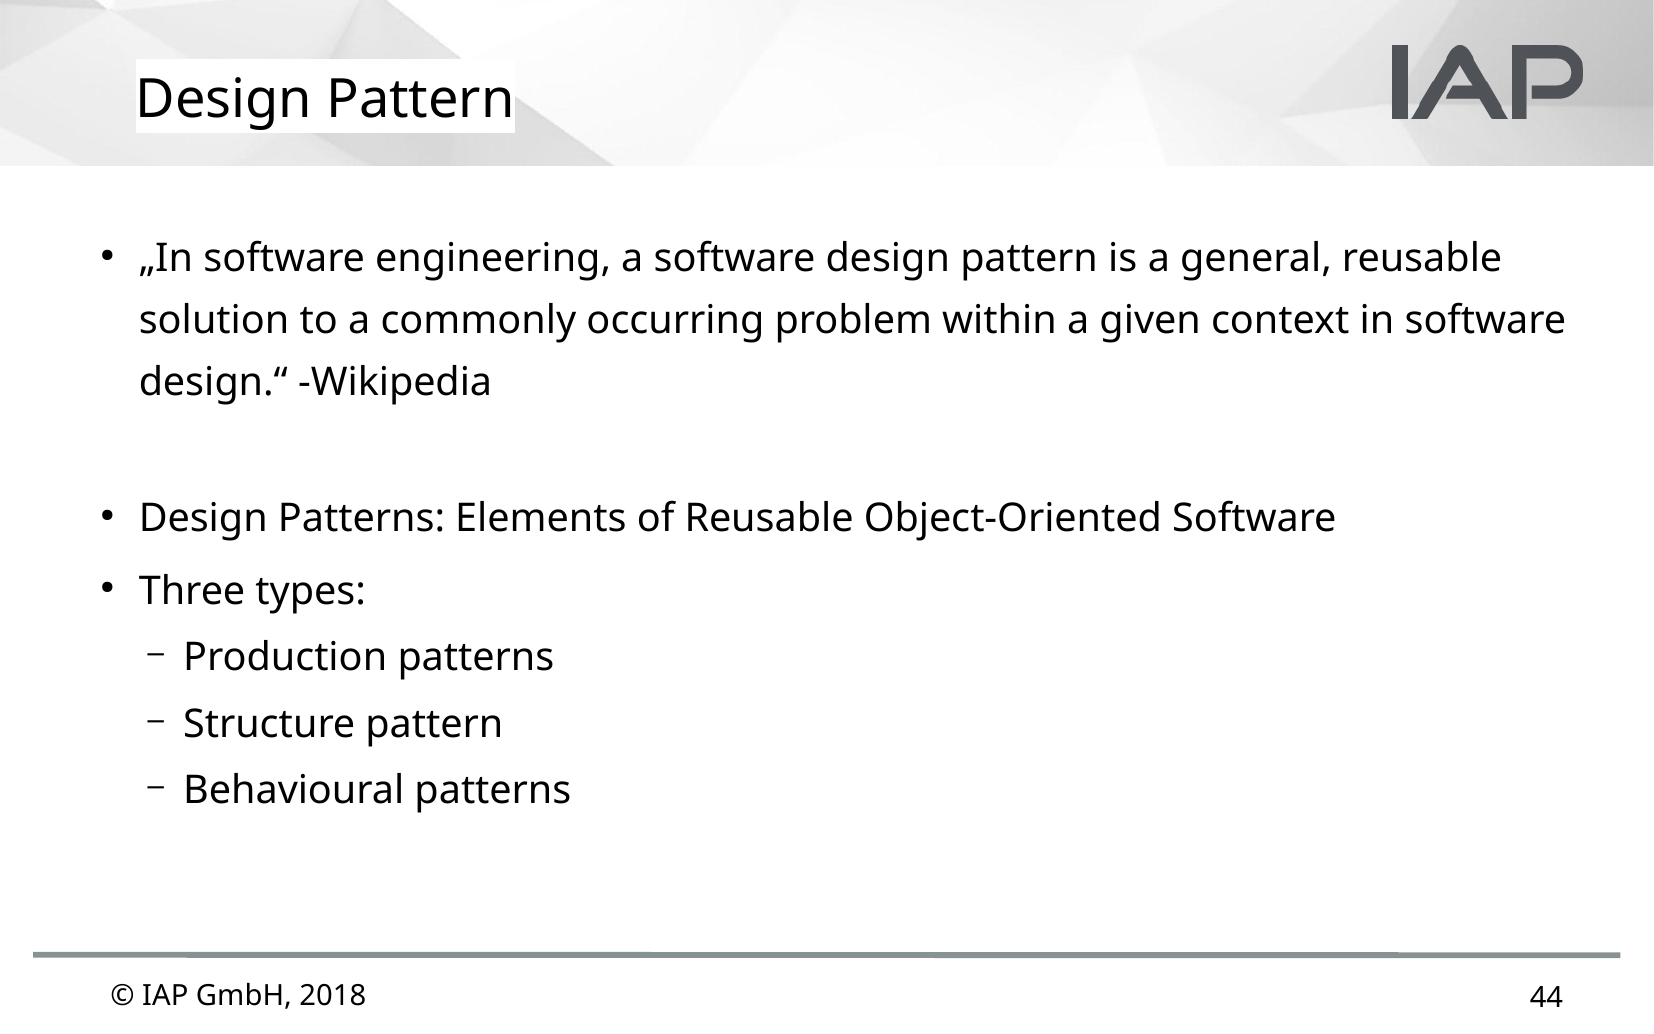

# Design Pattern
„In software engineering, a software design pattern is a general, reusable solution to a commonly occurring problem within a given context in software design.“ -Wikipedia
Design Patterns: Elements of Reusable Object-Oriented Software
Three types:
Production patterns
Structure pattern
Behavioural patterns
© IAP GmbH, 2018
44